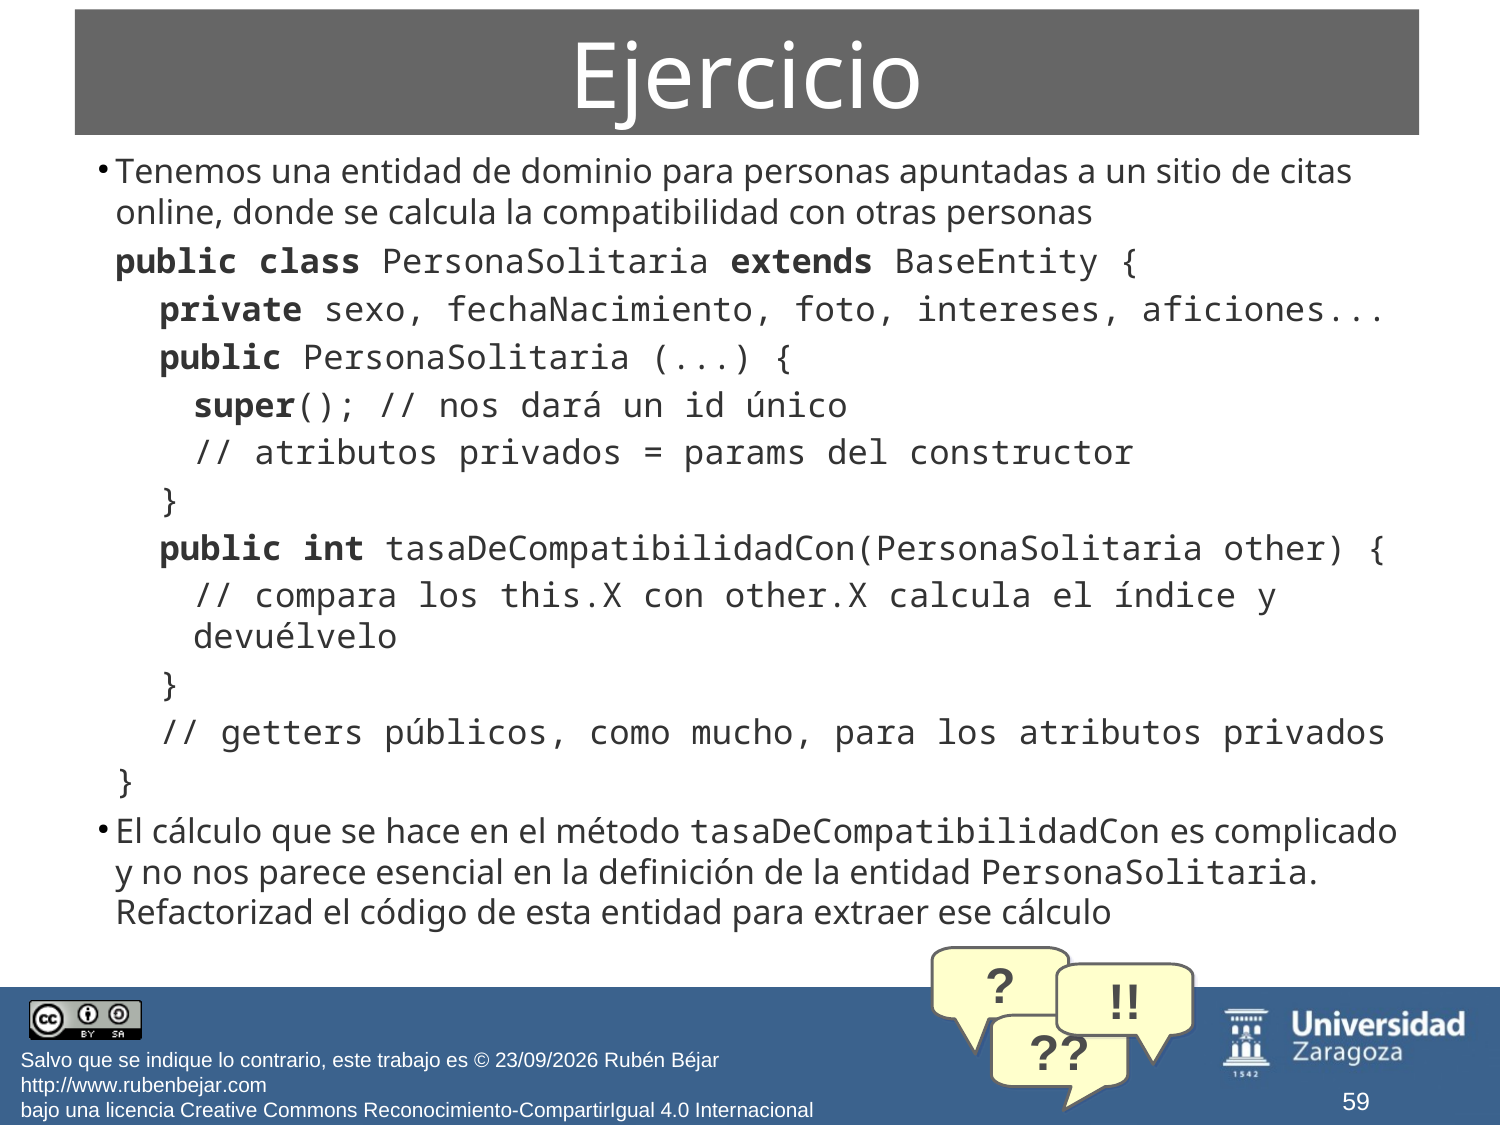

# Ejercicio
Tenemos una entidad de dominio para personas apuntadas a un sitio de citas online, donde se calcula la compatibilidad con otras personas
public class PersonaSolitaria extends BaseEntity {
private sexo, fechaNacimiento, foto, intereses, aficiones...
public PersonaSolitaria (...) {
super(); // nos dará un id único
// atributos privados = params del constructor
}
public int tasaDeCompatibilidadCon(PersonaSolitaria other) {
// compara los this.X con other.X calcula el índice y devuélvelo
}
// getters públicos, como mucho, para los atributos privados
}
El cálculo que se hace en el método tasaDeCompatibilidadCon es complicado y no nos parece esencial en la definición de la entidad PersonaSolitaria. Refactorizad el código de esta entidad para extraer ese cálculo
?
!!
??